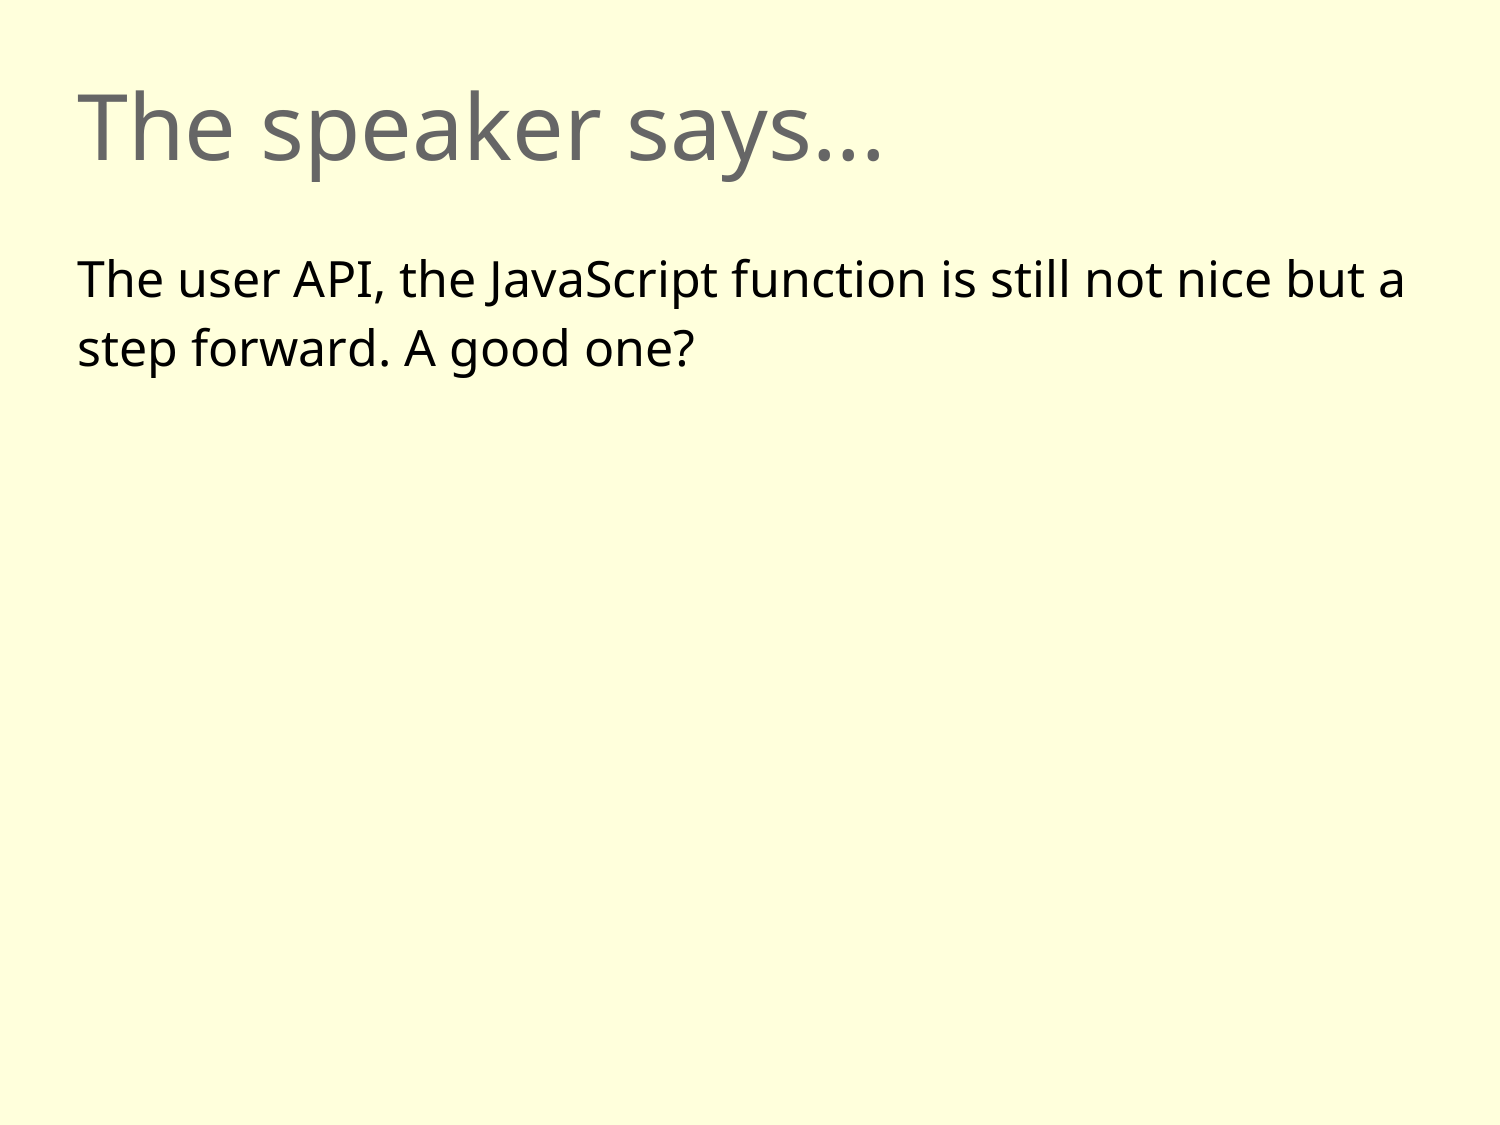

# The speaker says...
The user API, the JavaScript function is still not nice but a step forward. A good one?